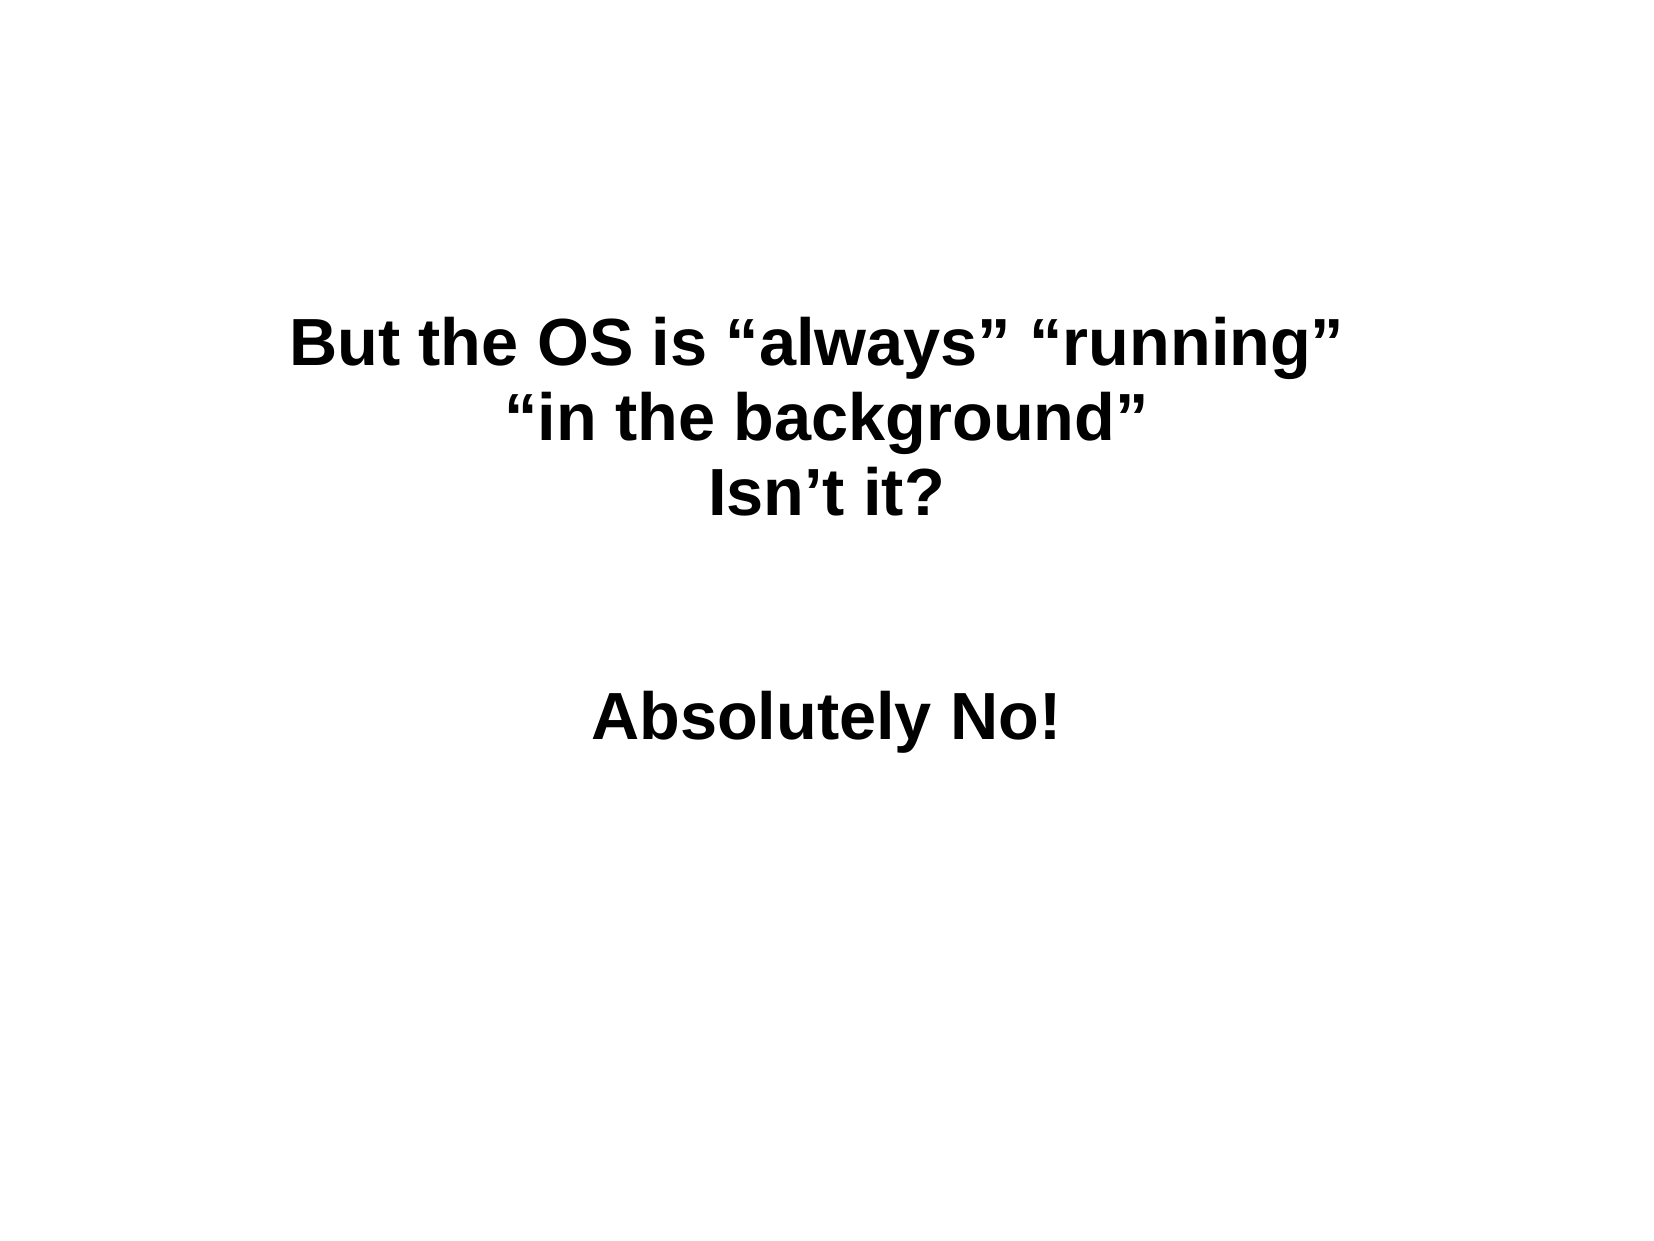

But the OS is “always” “running”
“in the background”
Isn’t it?
Absolutely No!